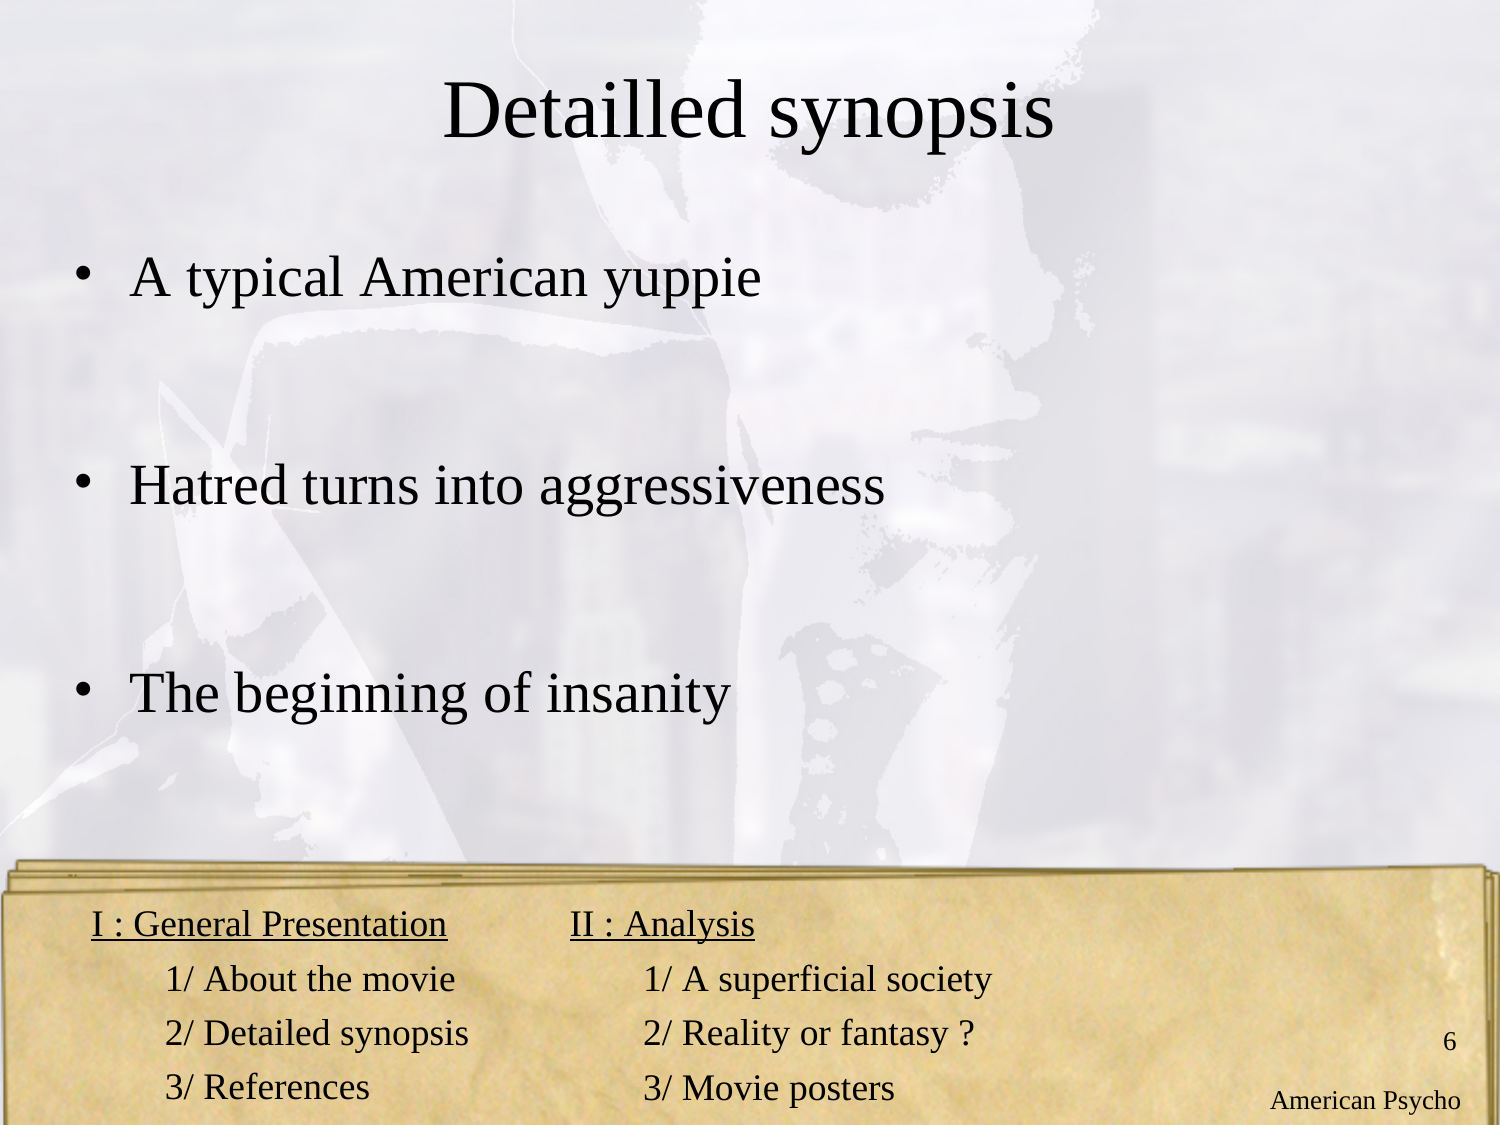

# Detailled synopsis
A typical American yuppie
Hatred turns into aggressiveness
The beginning of insanity
6
American Psycho